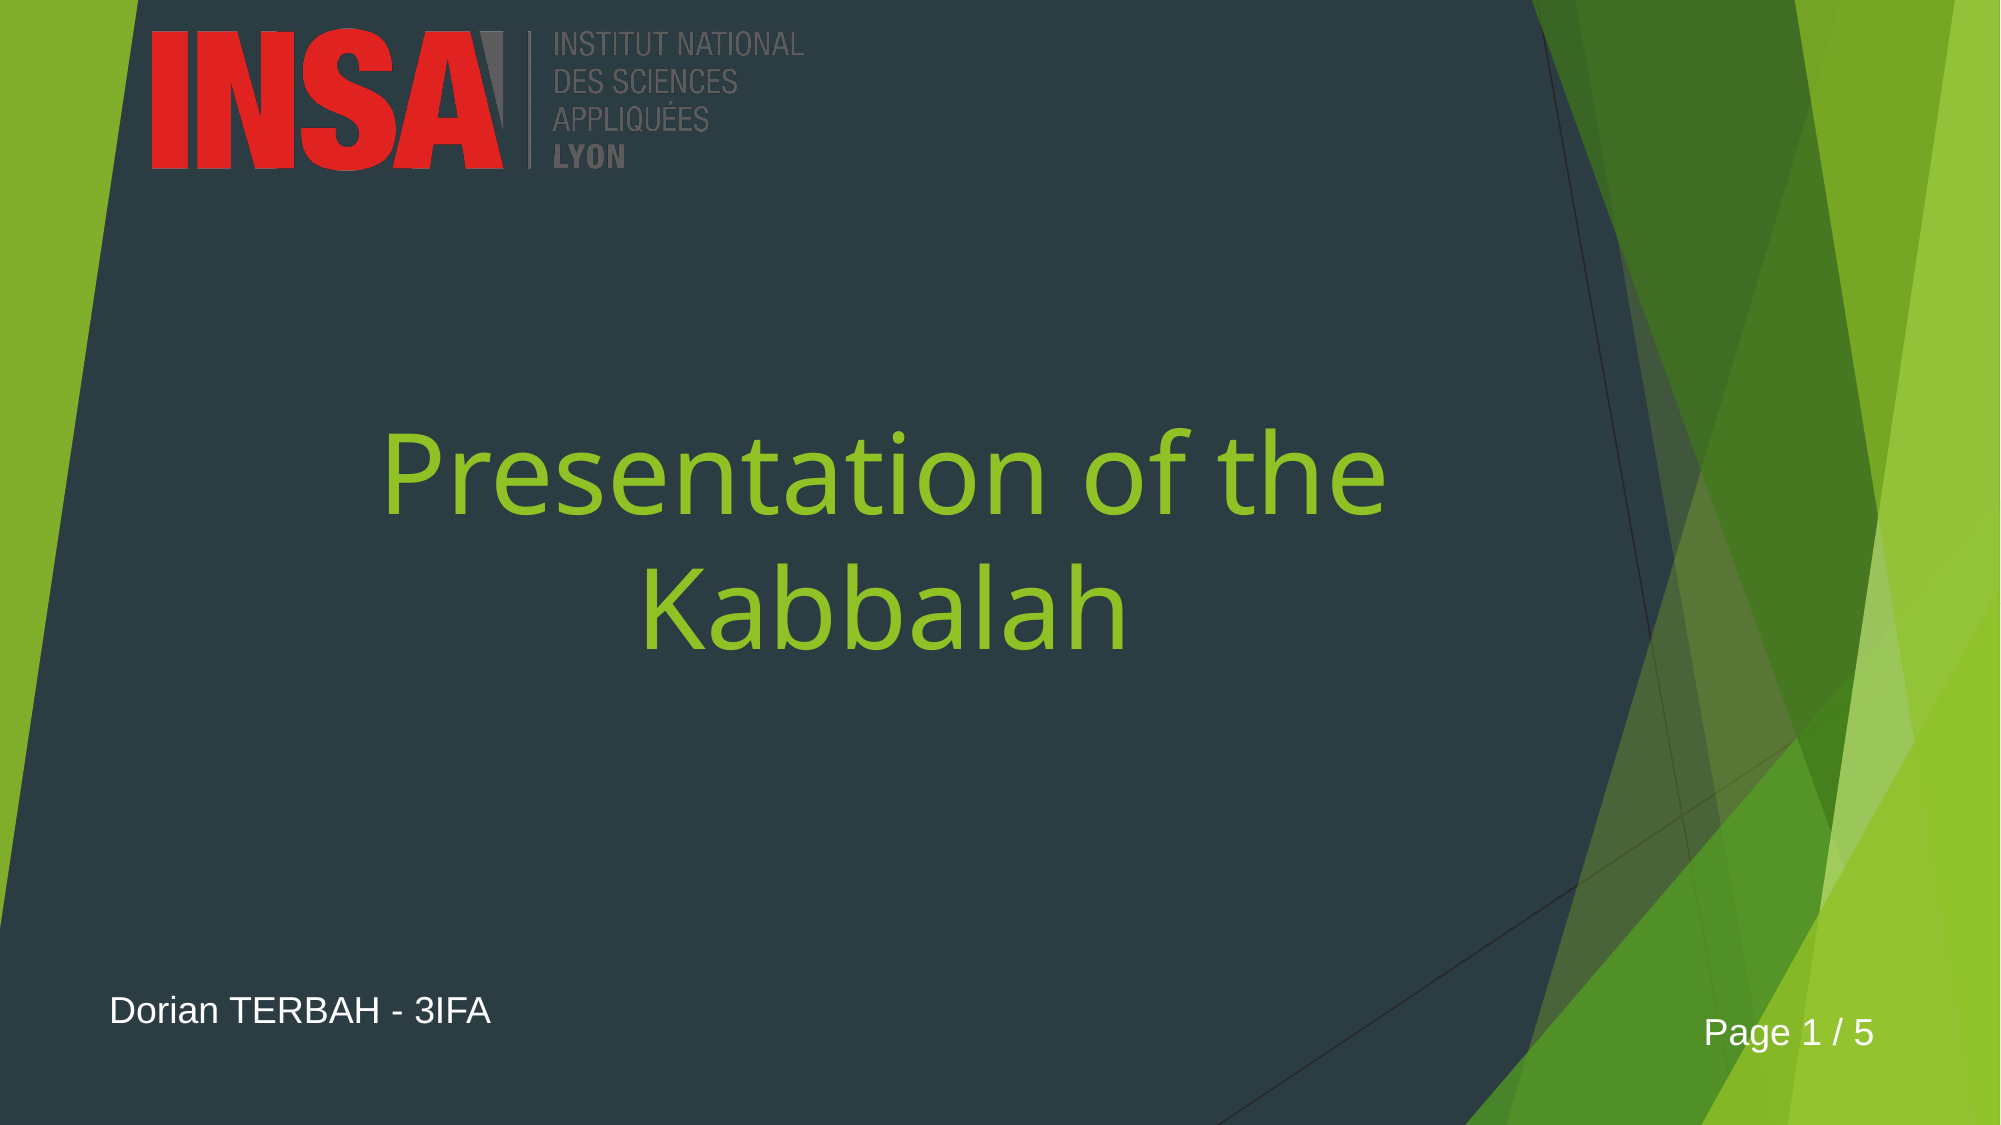

# Presentation of the Kabbalah
Dorian TERBAH - 3IFA
Page 1 / 5